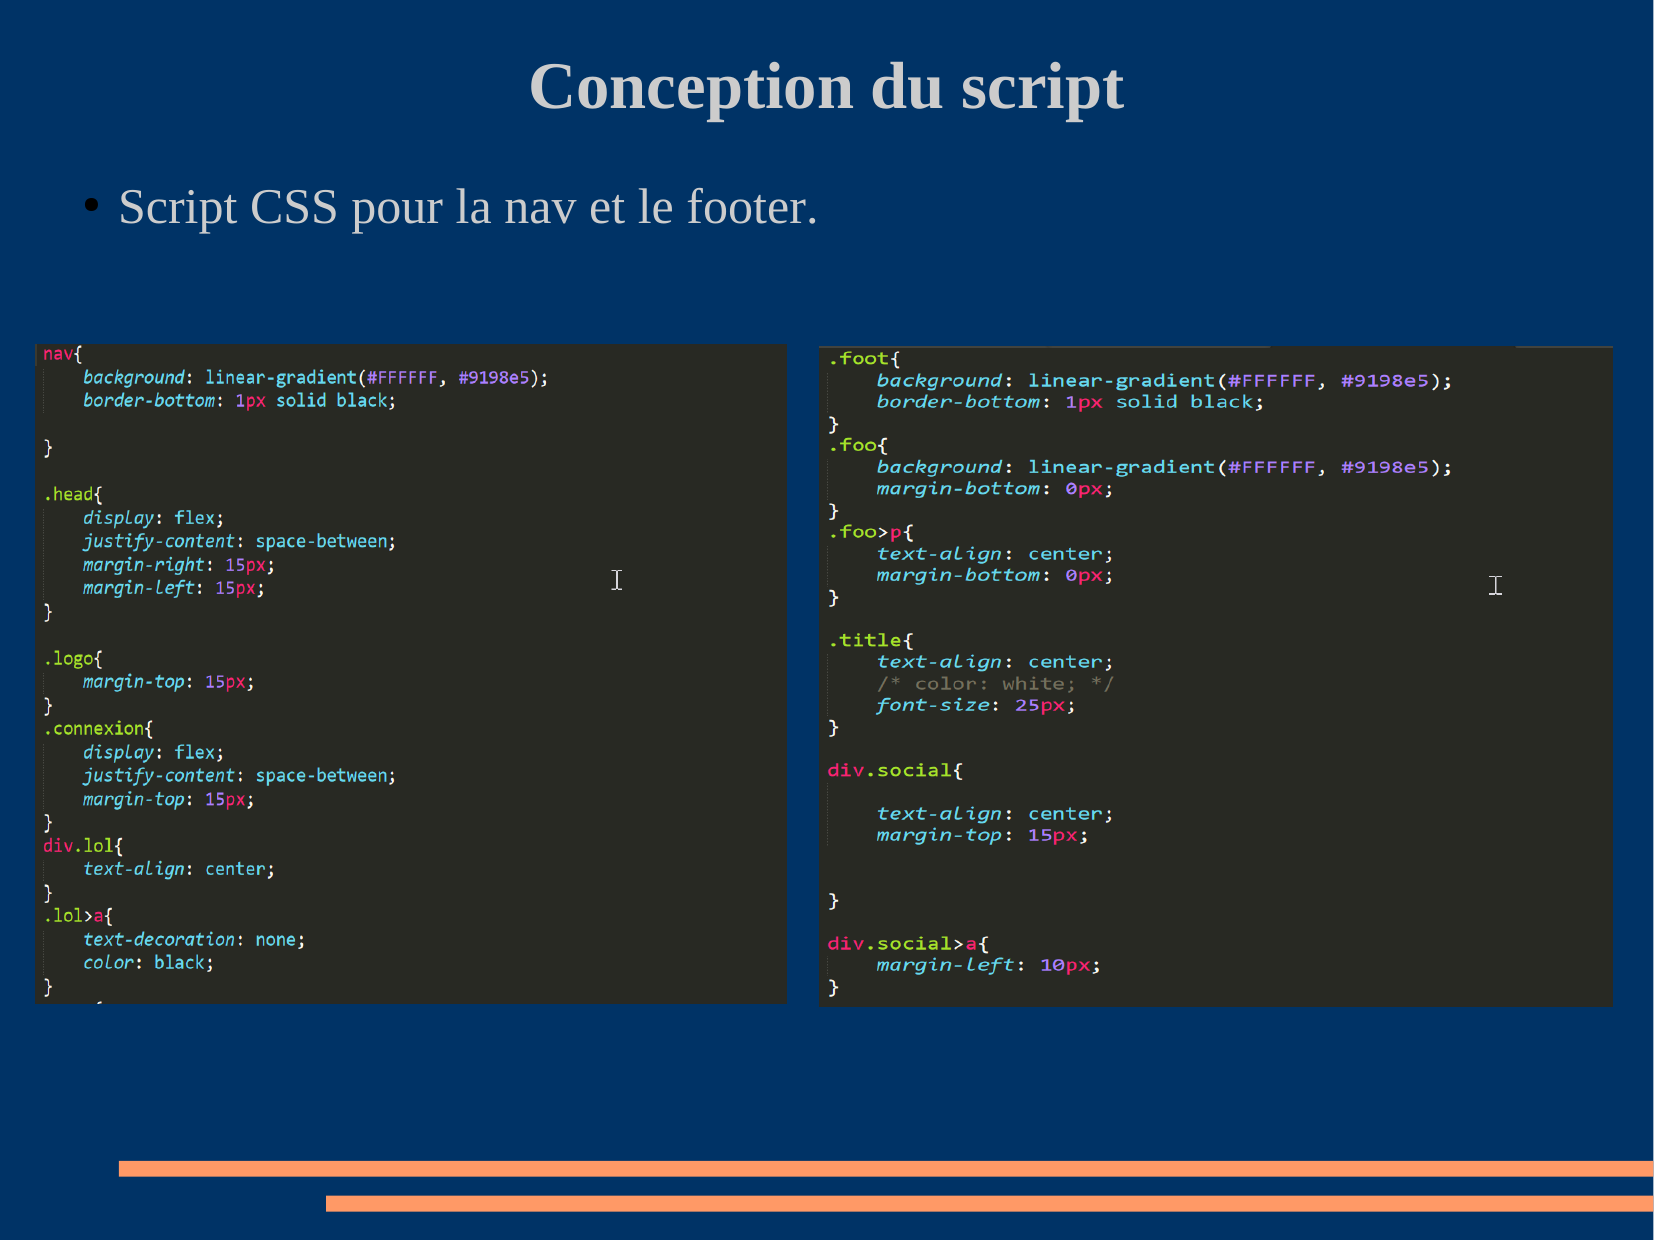

# Conception du script
Script CSS pour la nav et le footer.